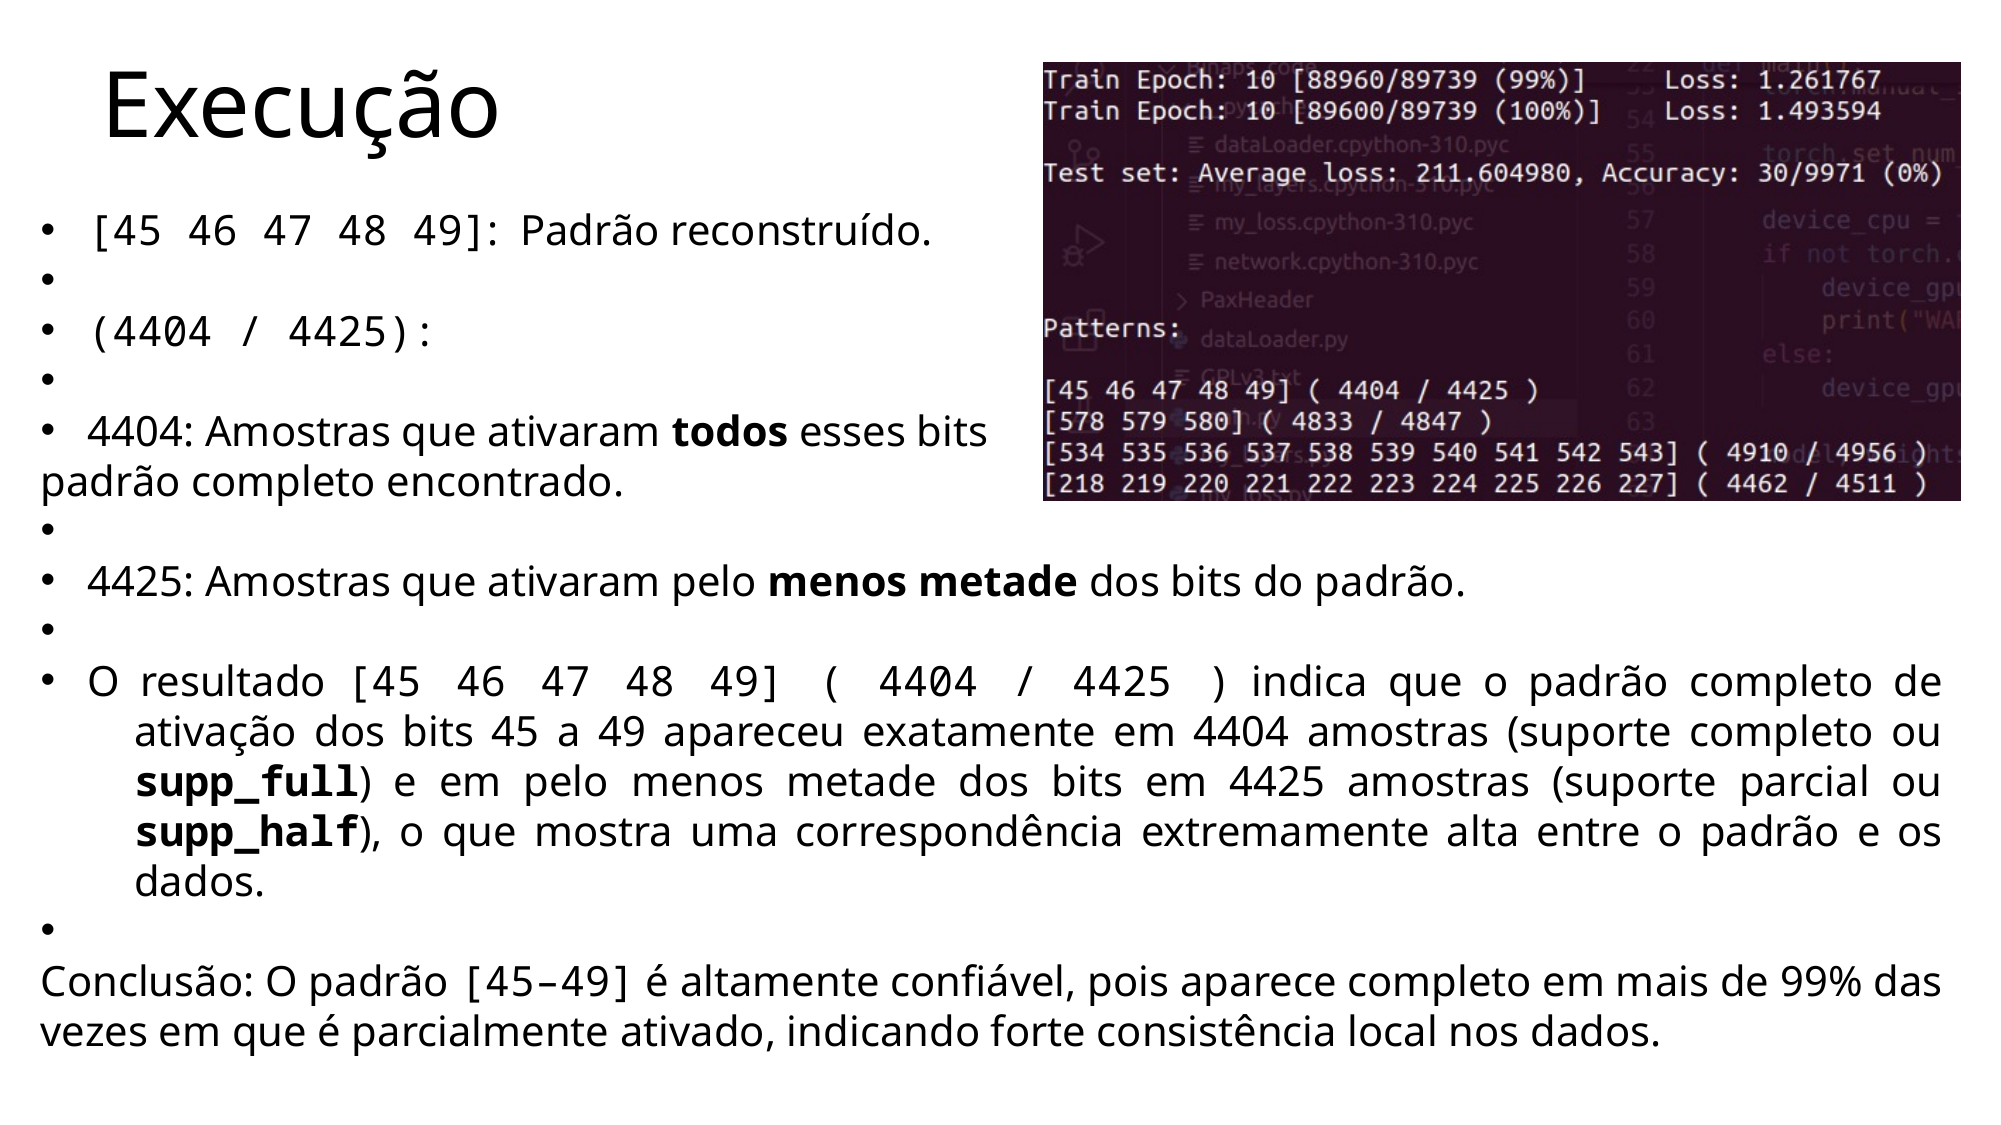

# Execução
[45 46 47 48 49]:  Padrão reconstruído.
(4404 / 4425):
4404: Amostras que ativaram todos esses bits
padrão completo encontrado.
4425: Amostras que ativaram pelo menos metade dos bits do padrão.
O resultado [45 46 47 48 49] ( 4404 / 4425 ) indica que o padrão completo de ativação dos bits 45 a 49 apareceu exatamente em 4404 amostras (suporte completo ou supp_full) e em pelo menos metade dos bits em 4425 amostras (suporte parcial ou supp_half), o que mostra uma correspondência extremamente alta entre o padrão e os dados.
Conclusão: O padrão [45–49] é altamente confiável, pois aparece completo em mais de 99% das vezes em que é parcialmente ativado, indicando forte consistência local nos dados.